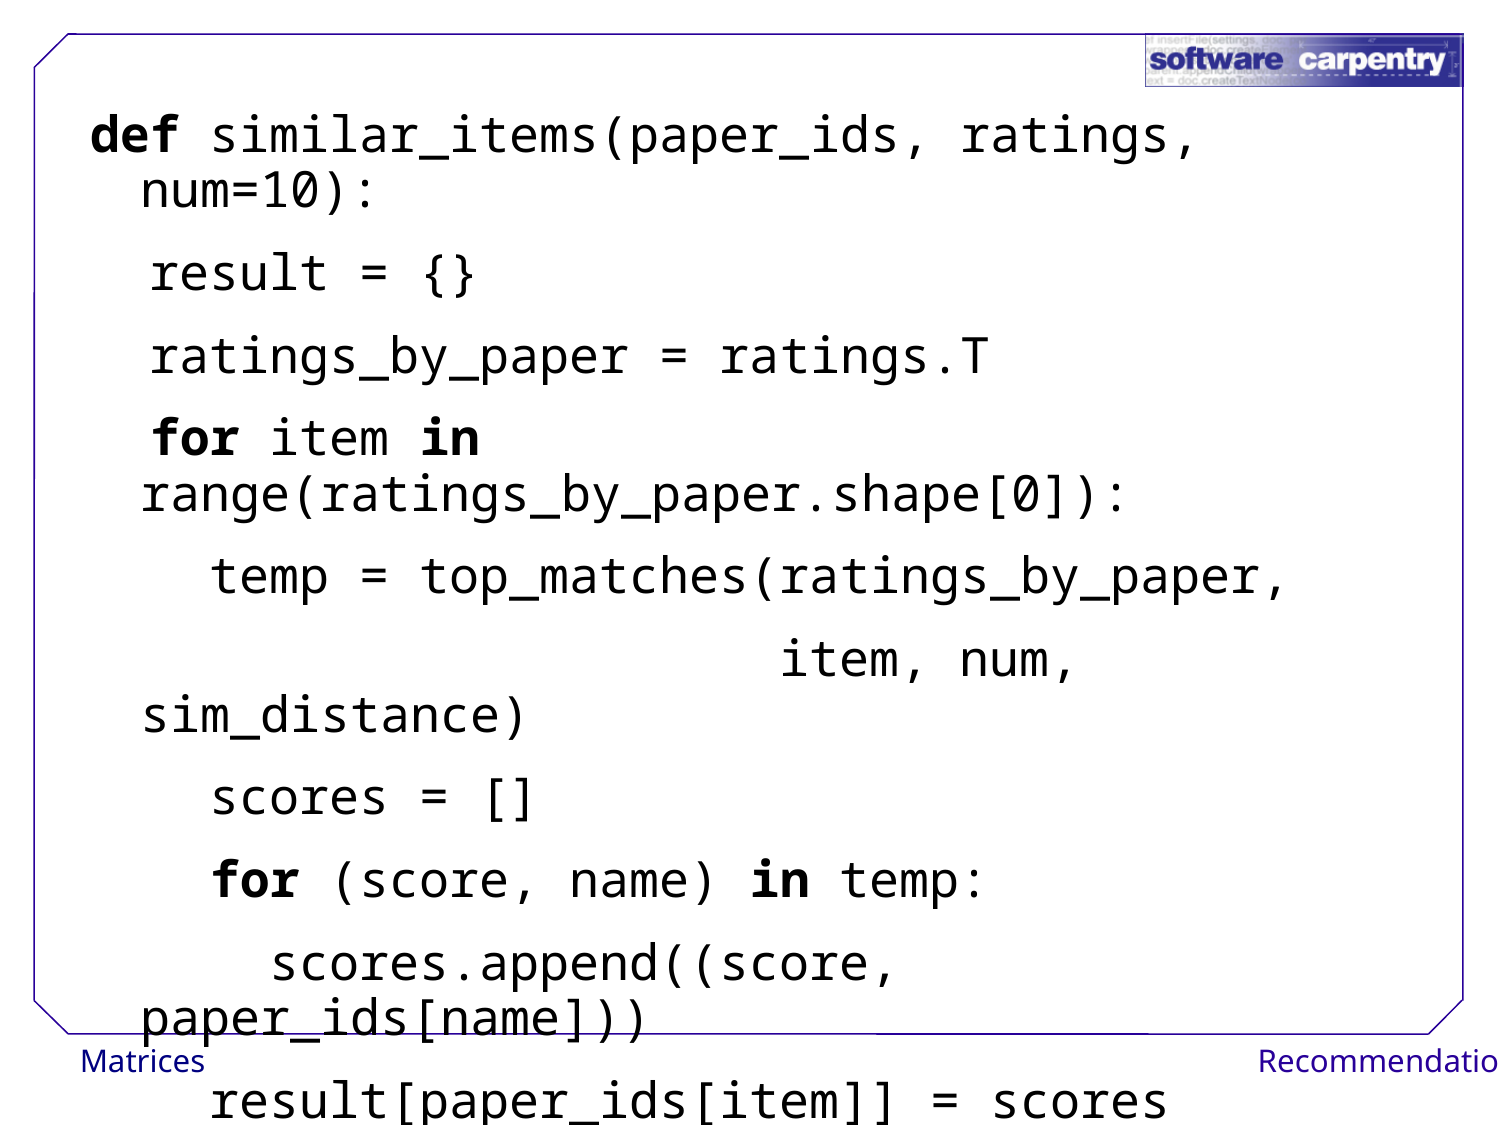

# def similar_items(paper_ids, ratings, num=10):
 result = {}
 ratings_by_paper = ratings.T
 for item in range(ratings_by_paper.shape[0]):
 temp = top_matches(ratings_by_paper,
 item, num, sim_distance)
 scores = []
 for (score, name) in temp:
 scores.append((score, paper_ids[name]))
 result[paper_ids[item]] = scores
 return result